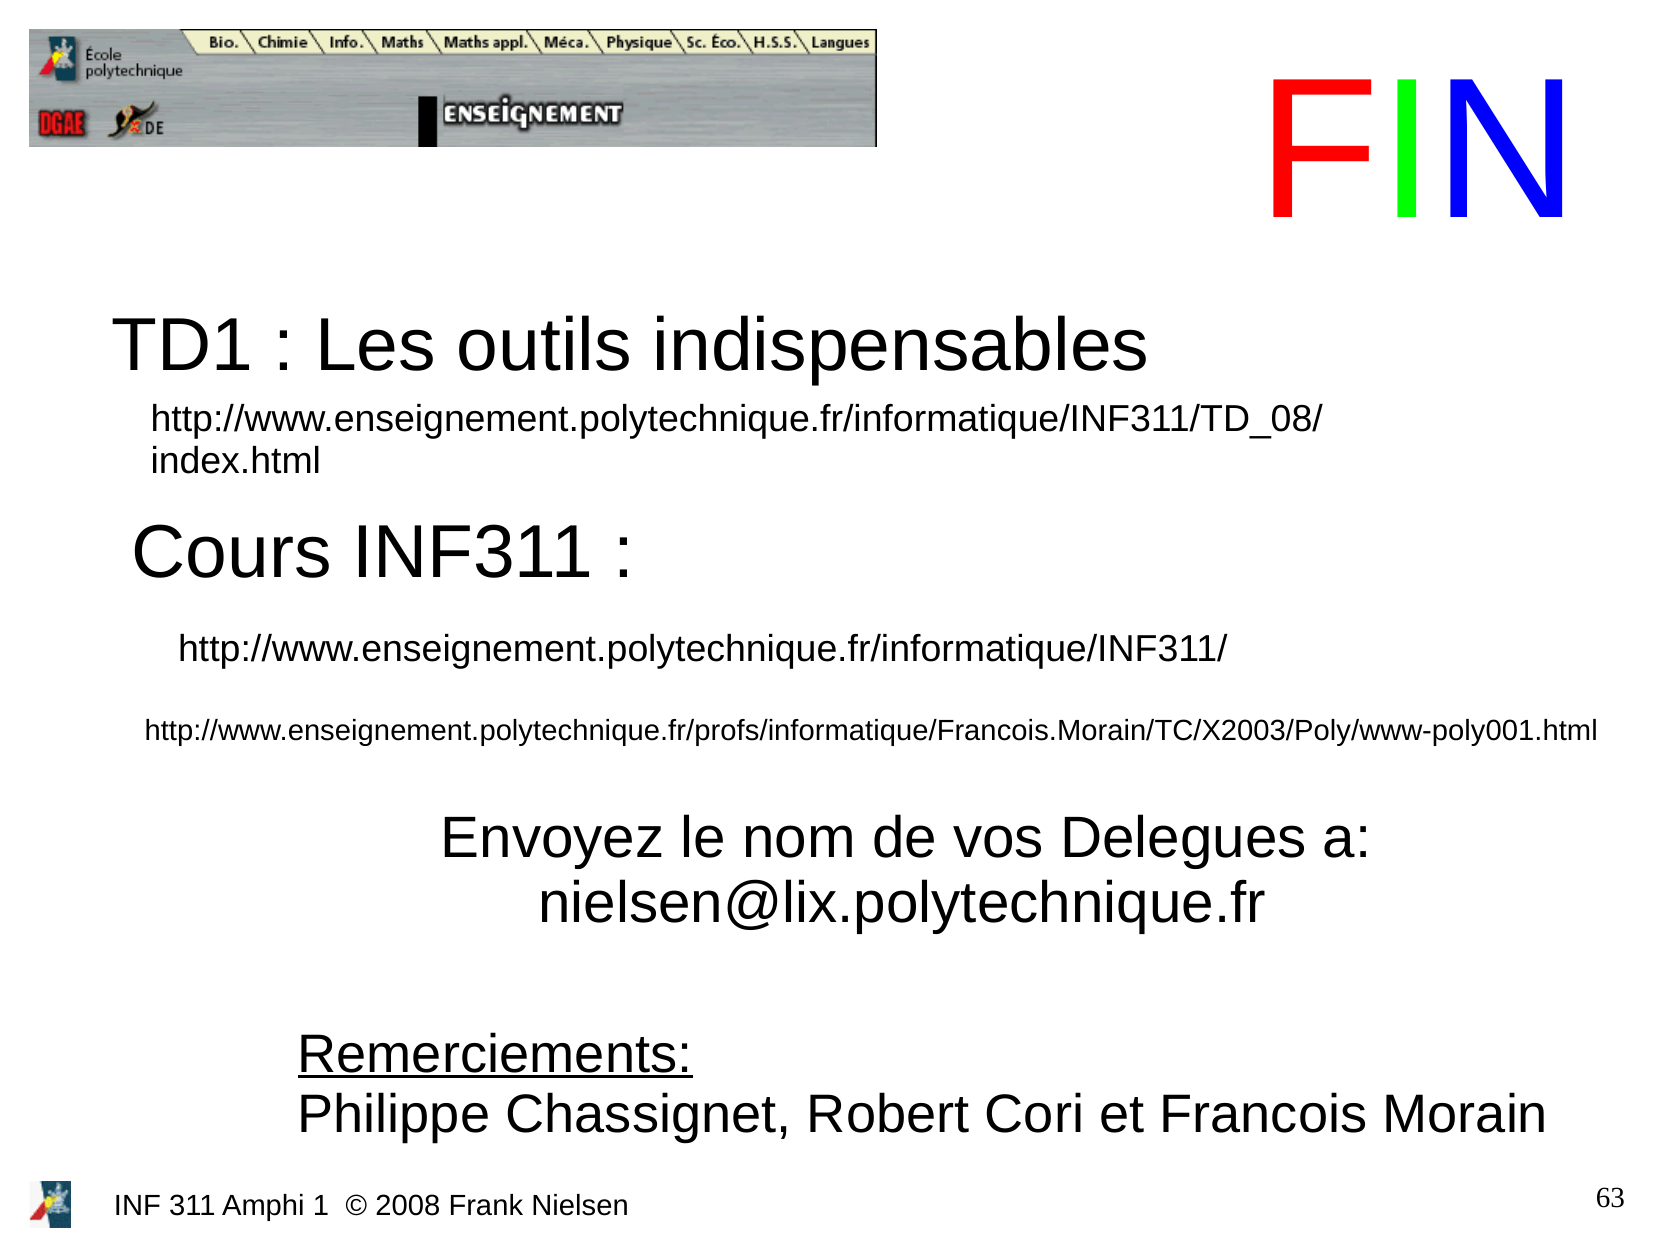

FIN
TD1 : Les outils indispensables
http://www.enseignement.polytechnique.fr/informatique/INF311/TD_08/index.html
Cours INF311 :
http://www.enseignement.polytechnique.fr/informatique/INF311/
http://www.enseignement.polytechnique.fr/profs/informatique/Francois.Morain/TC/X2003/Poly/www-poly001.html
Envoyez le nom de vos Delegues a:
 nielsen@lix.polytechnique.fr
Remerciements:
Philippe Chassignet, Robert Cori et Francois Morain
63